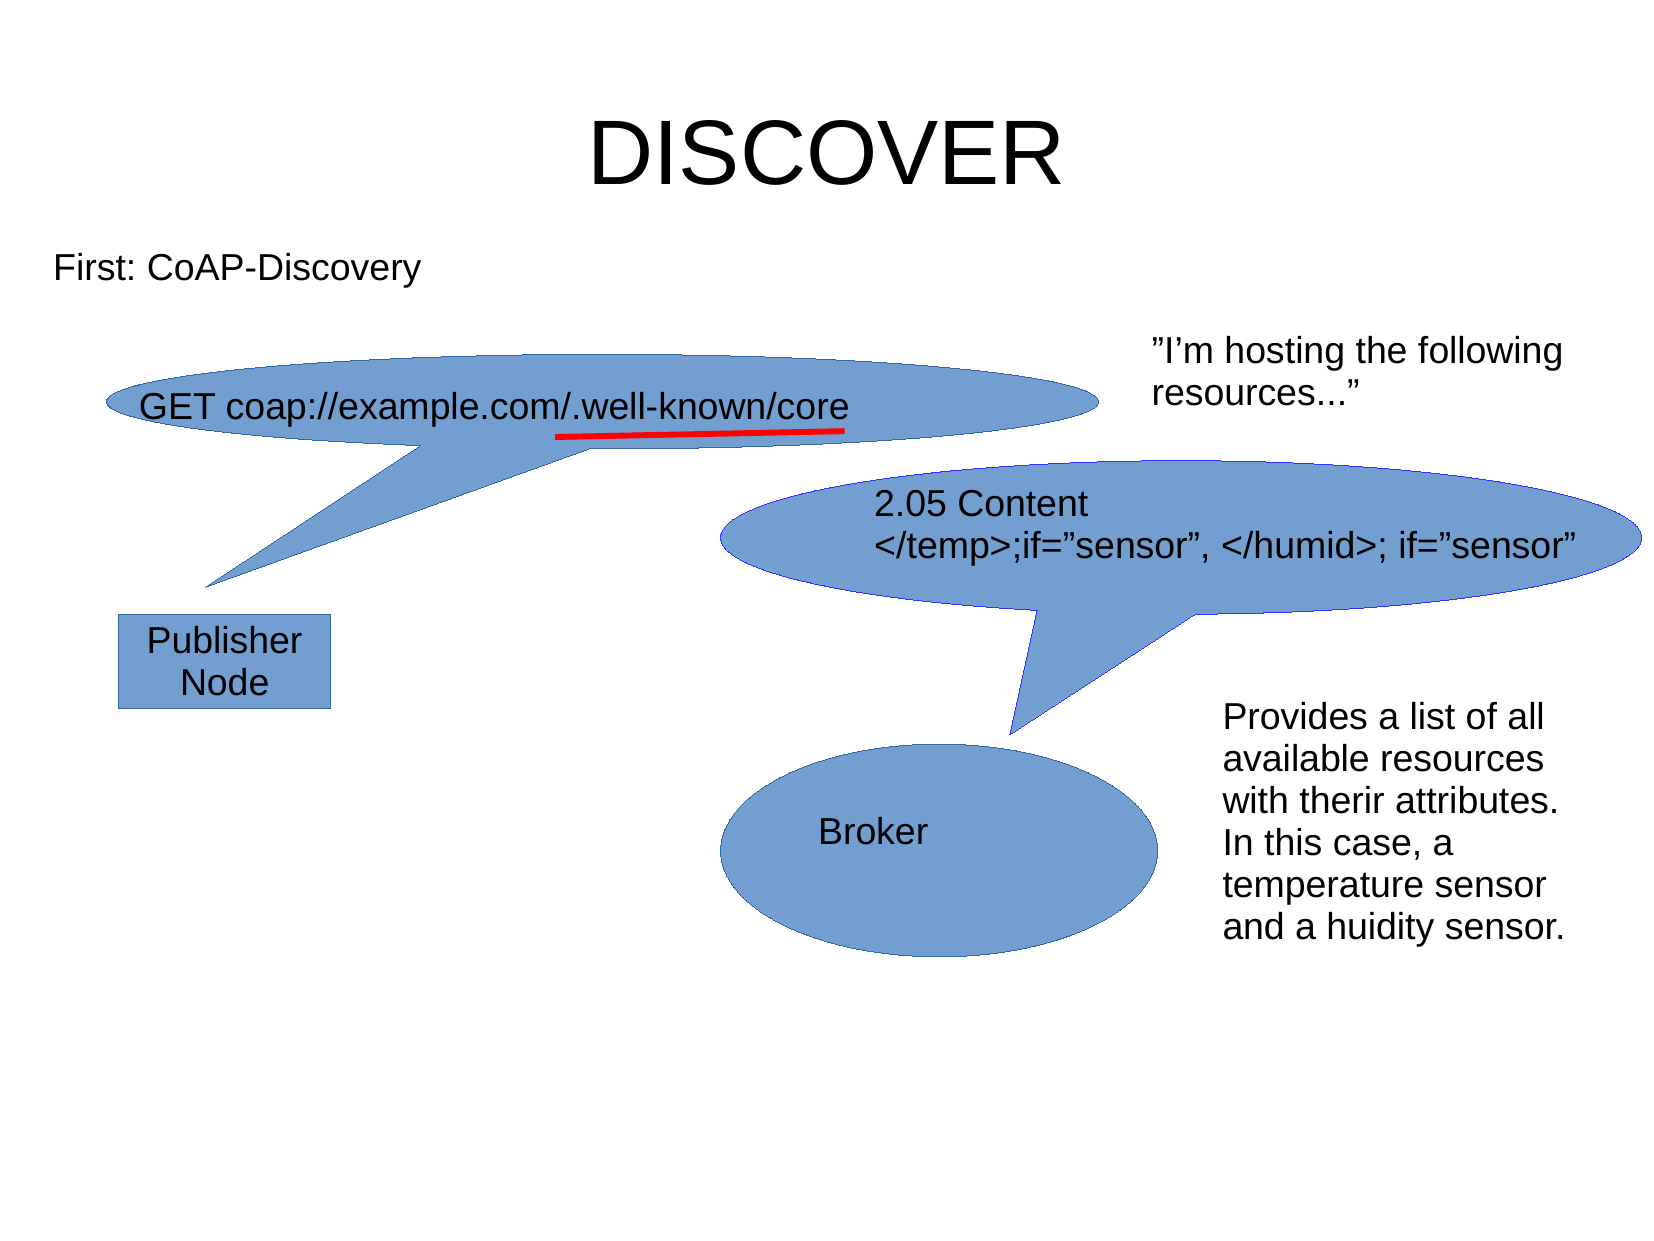

# DISCOVER
First: CoAP-Discovery
”I’m hosting the following resources...”
GET coap://example.com/.well-known/core
2.05 Content
</temp>;if=”sensor”, </humid>; if=”sensor”
Publisher
Node
Provides a list of all available resources with therir attributes.
In this case, a temperature sensor and a huidity sensor.
Broker